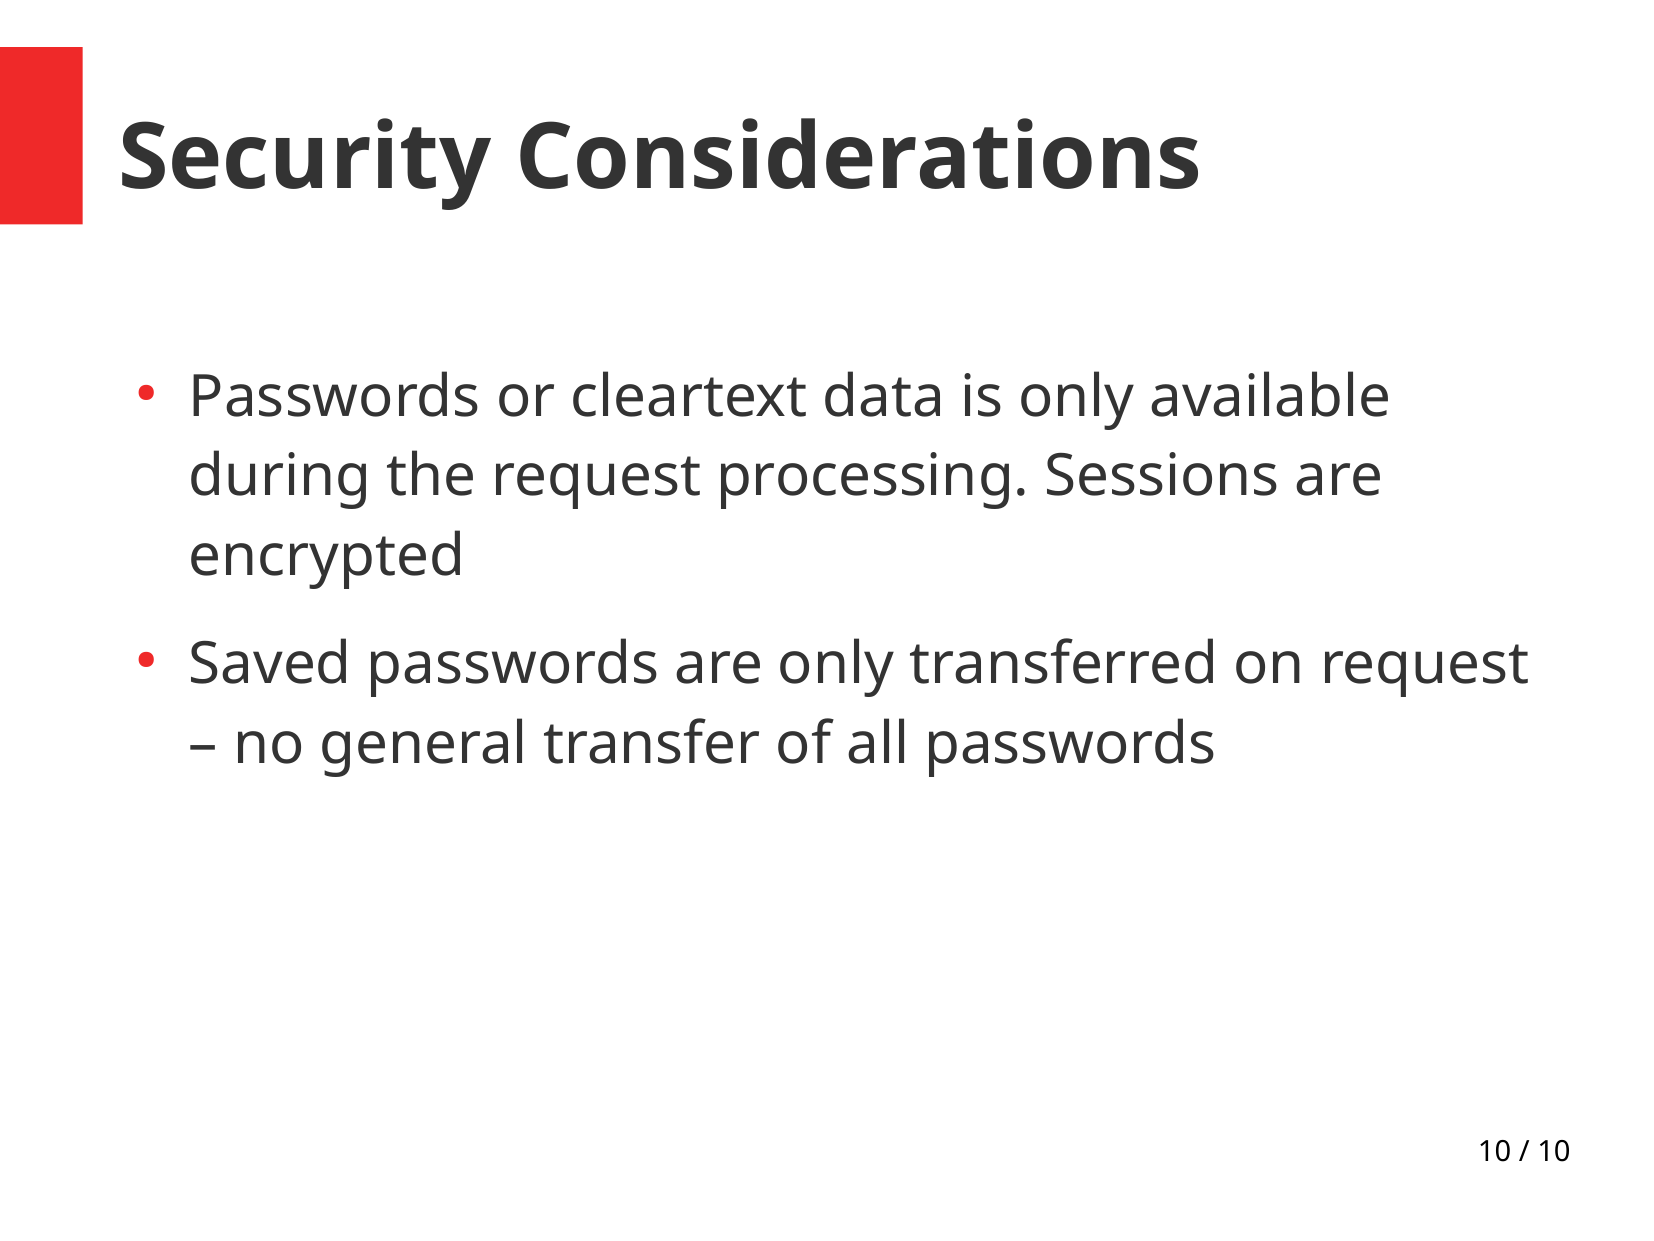

# Security Considerations
Passwords or cleartext data is only available during the request processing. Sessions are encrypted
Saved passwords are only transferred on request – no general transfer of all passwords
10